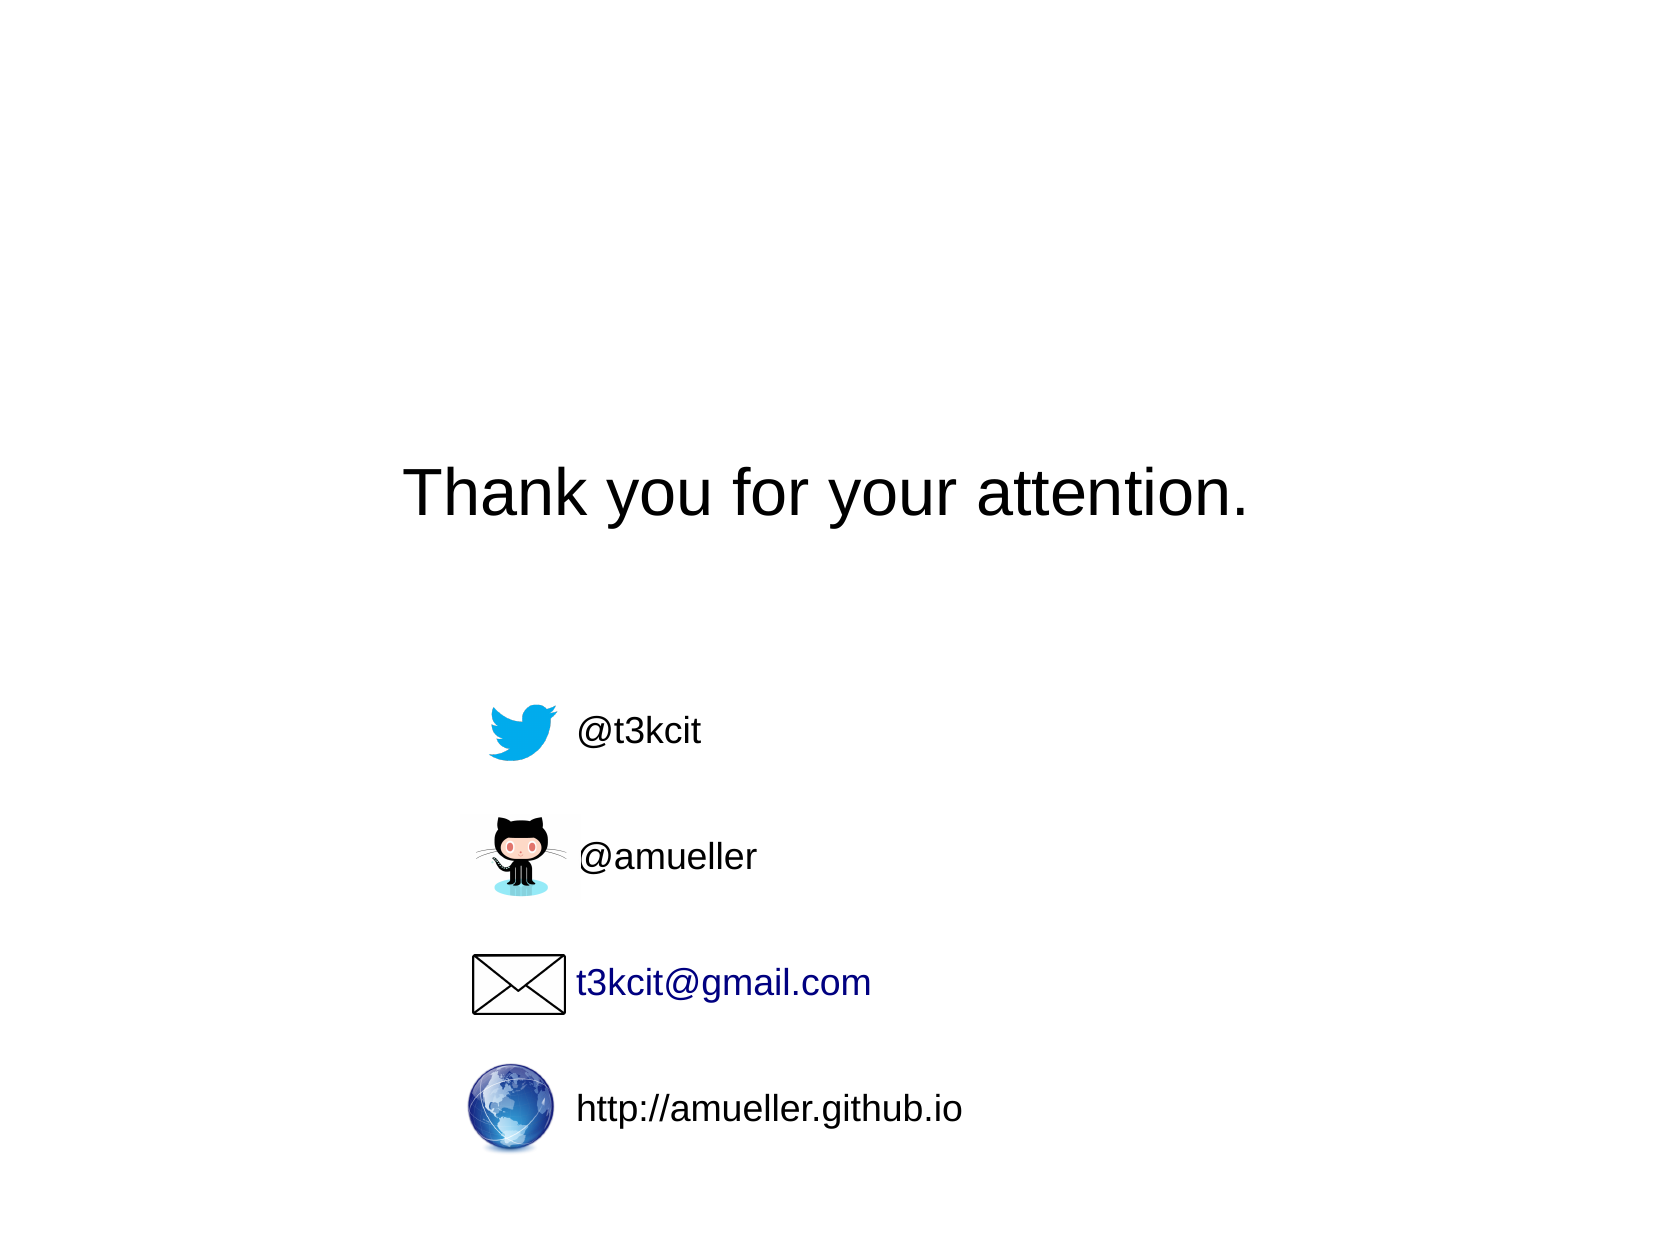

# Thank you for your attention.
@t3kcit
@amueller
t3kcit@gmail.com
http://amueller.github.io